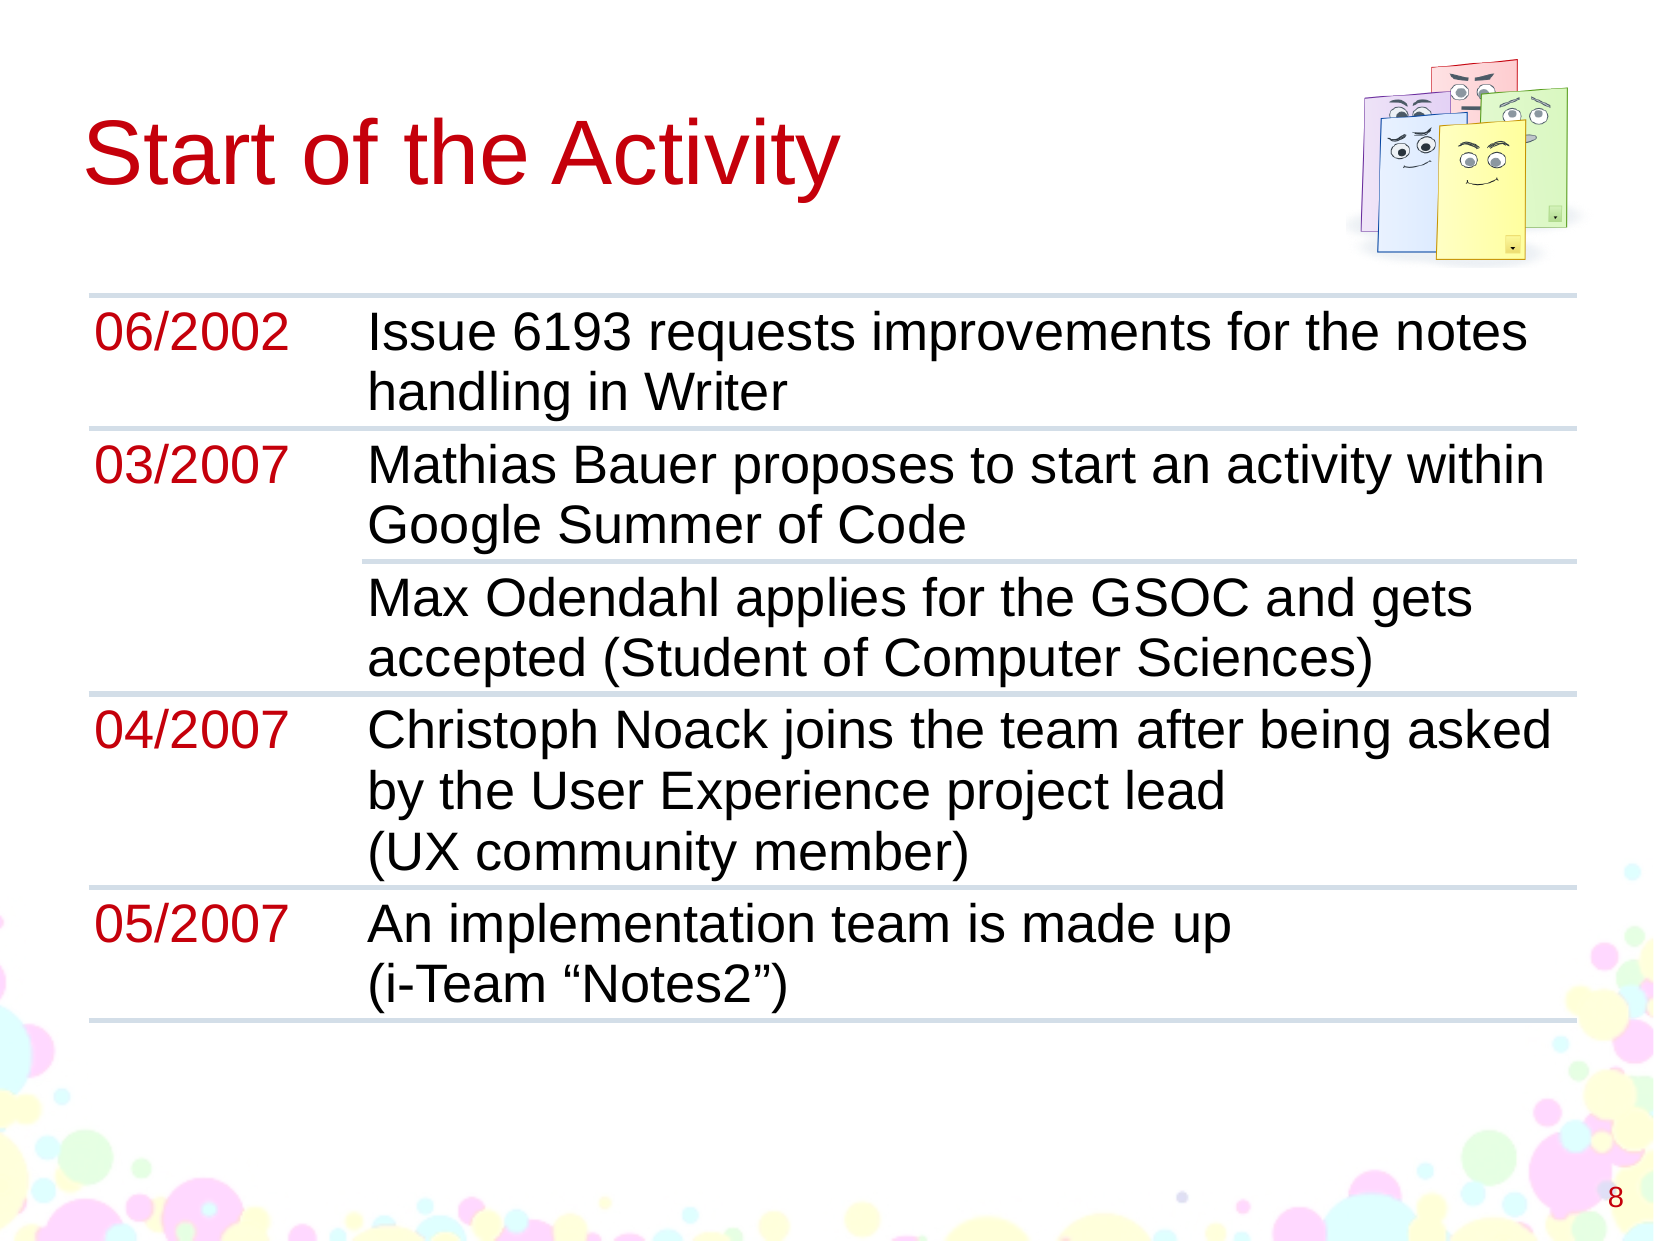

# Start of the Activity
| 06/2002 | Issue 6193 requests improvements for the notes handling in Writer |
| --- | --- |
| 03/2007 | Mathias Bauer proposes to start an activity within Google Summer of Code |
| | Max Odendahl applies for the GSOC and gets accepted (Student of Computer Sciences) |
| 04/2007 | Christoph Noack joins the team after being asked by the User Experience project lead (UX community member) |
| 05/2007 | An implementation team is made up (i-Team “Notes2”) |
8